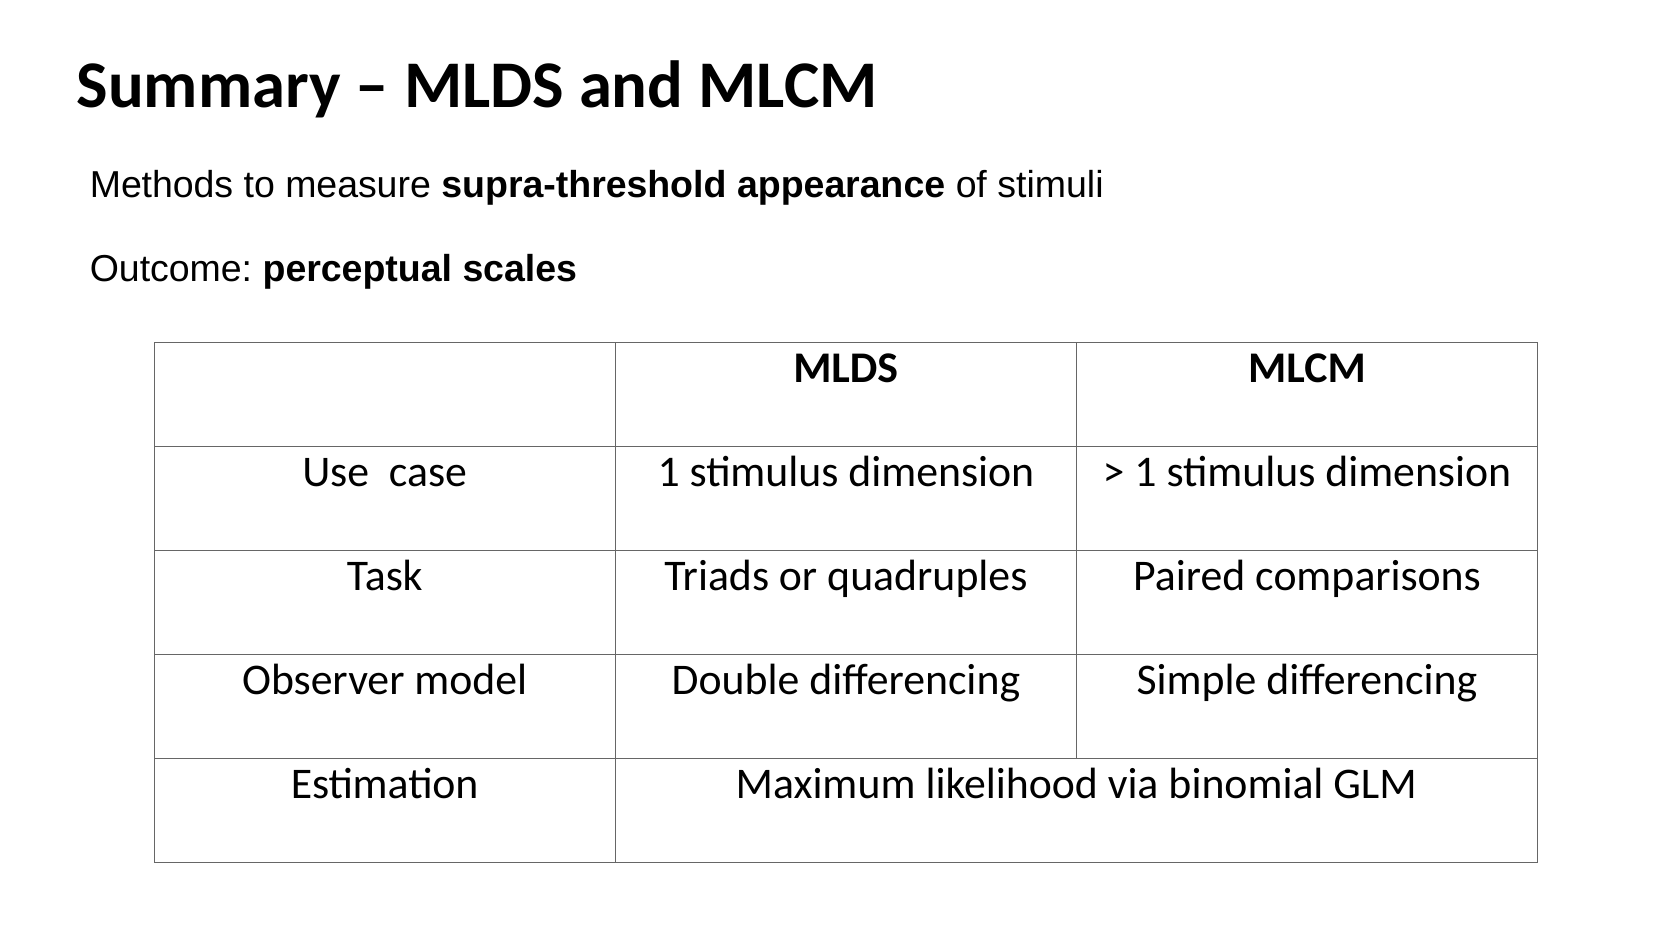

# Summary – MLDS and MLCM
Methods to measure supra-threshold appearance of stimuli
Outcome: perceptual scales
| | MLDS | MLCM |
| --- | --- | --- |
| Use case | 1 stimulus dimension | > 1 stimulus dimension |
| Task | Triads or quadruples | Paired comparisons |
| Observer model | Double differencing | Simple differencing |
| Estimation | Maximum likelihood via binomial GLM | |